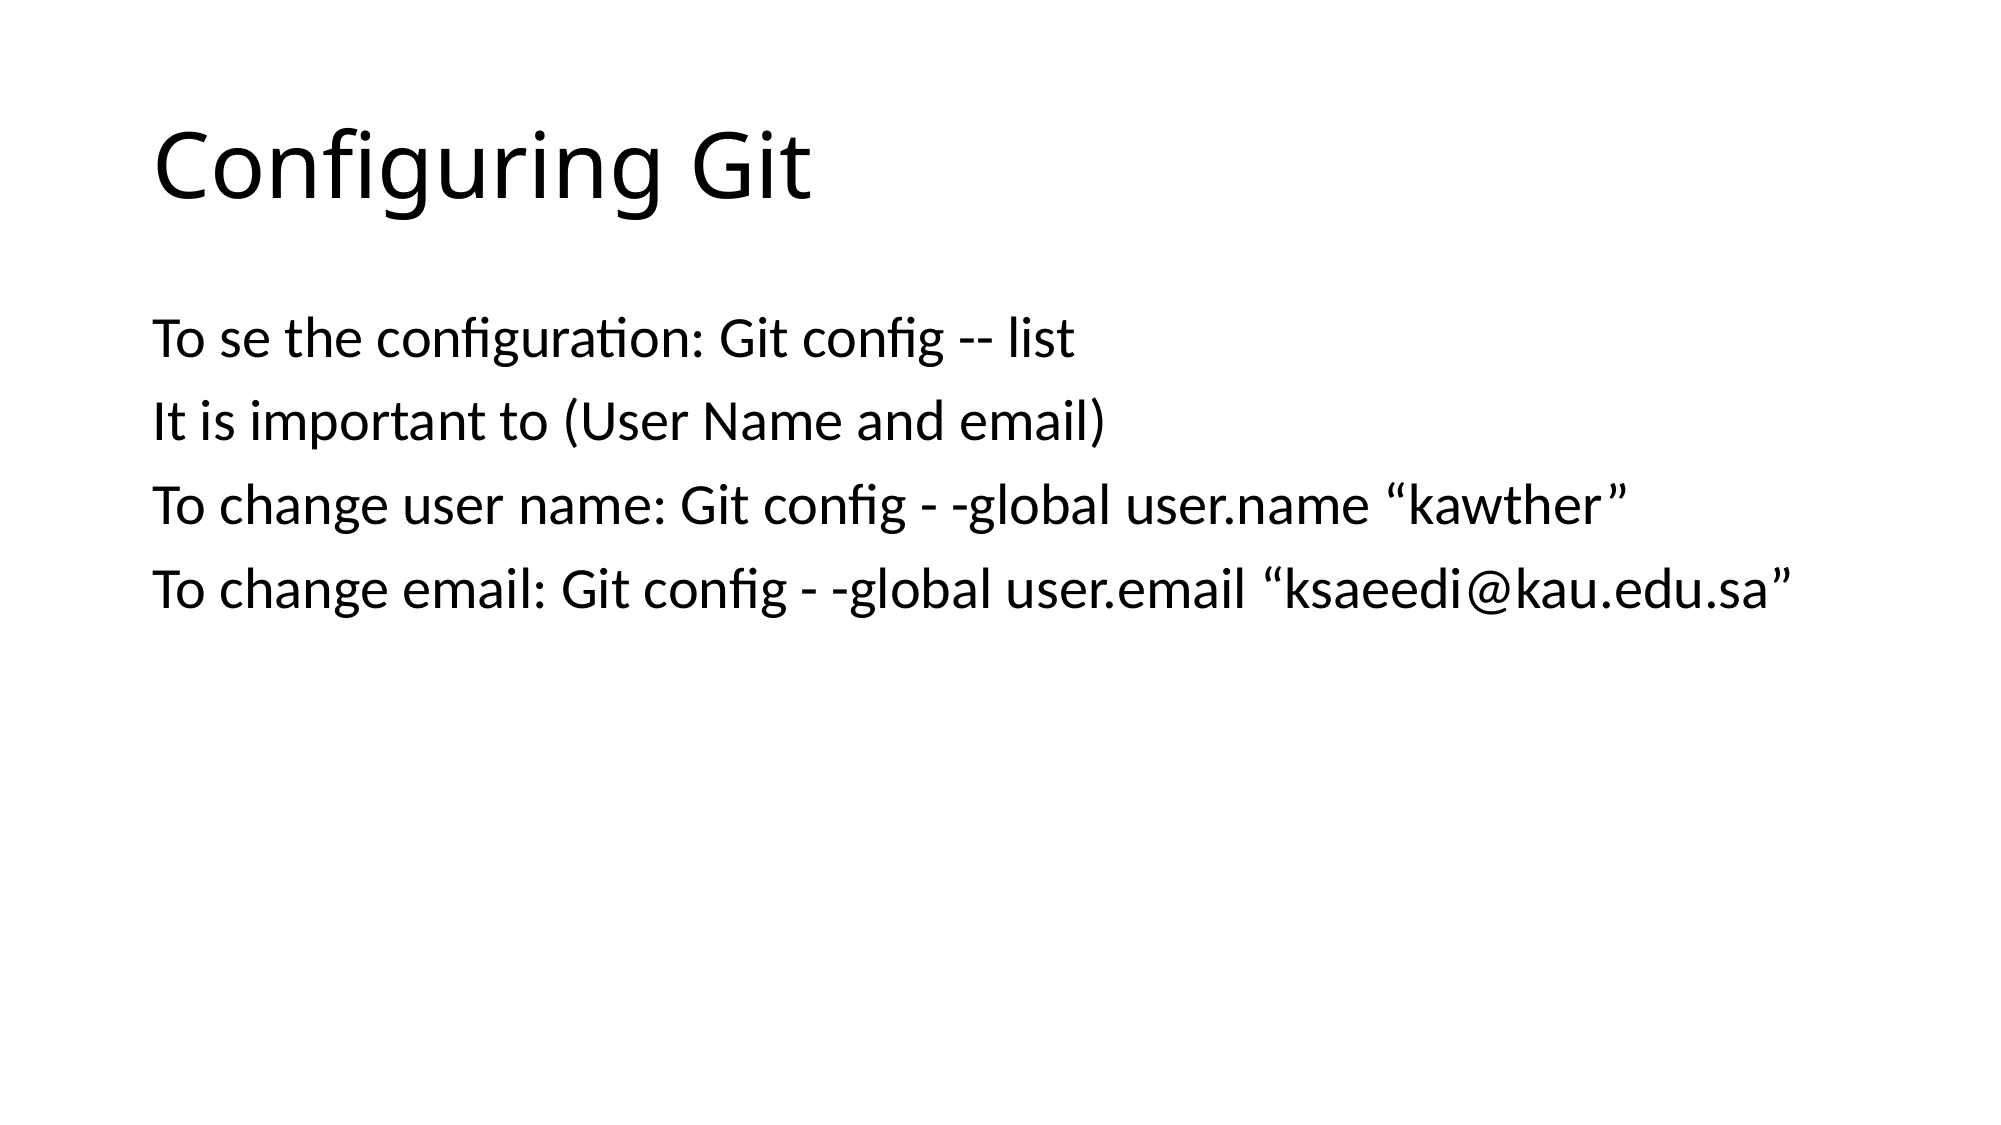

# Configuring Git
To se the configuration: Git config -- list
It is important to (User Name and email)
To change user name: Git config - -global user.name “kawther”
To change email: Git config - -global user.email “ksaeedi@kau.edu.sa”